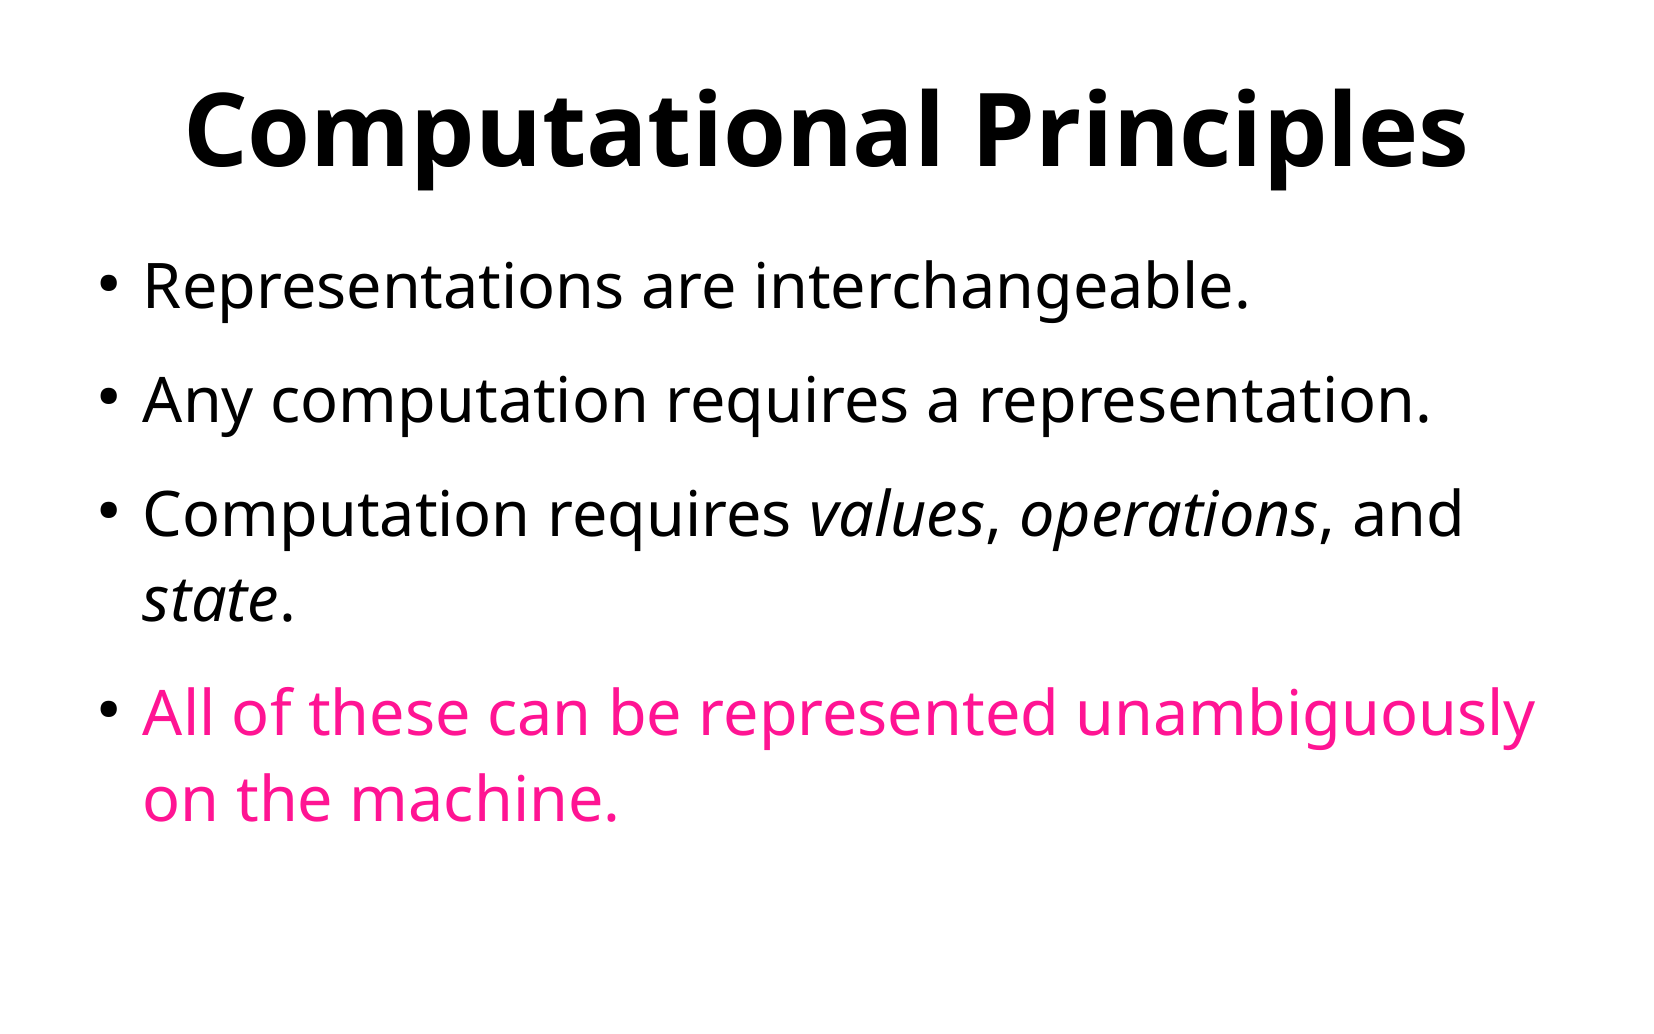

# Computational Principles
Representations are interchangeable.
Any computation requires a representation.
Computation requires values, operations, and state.
All of these can be represented unambiguously on the machine.